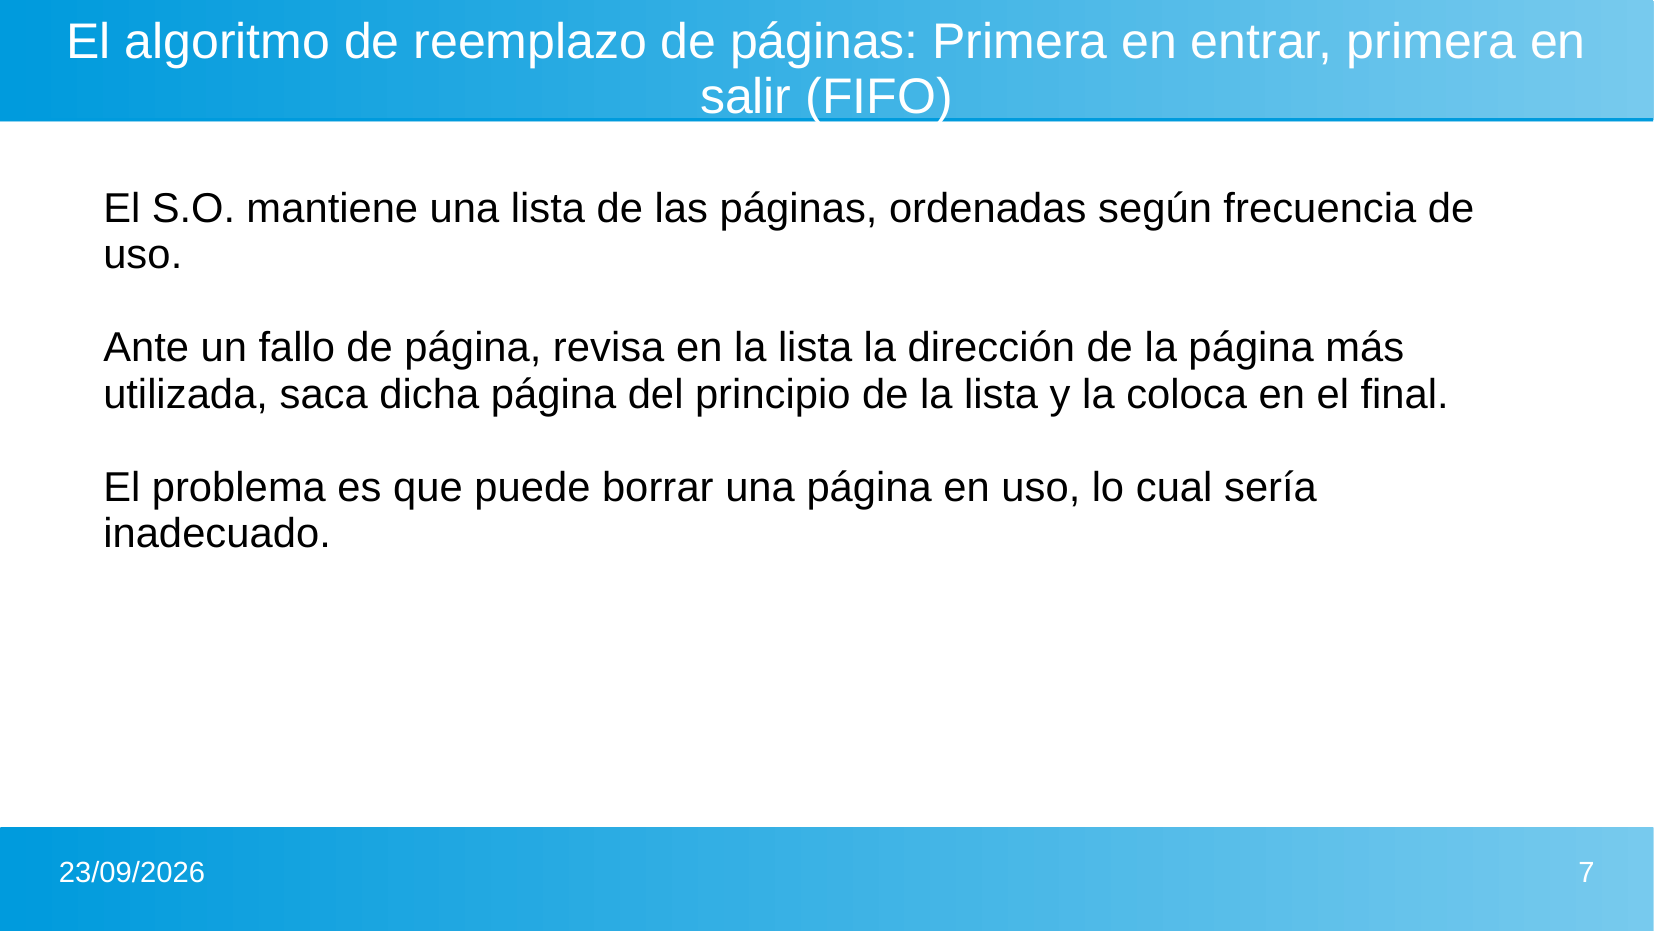

# El algoritmo de reemplazo de páginas: Primera en entrar, primera en salir (FIFO)
El S.O. mantiene una lista de las páginas, ordenadas según frecuencia de uso.
Ante un fallo de página, revisa en la lista la dirección de la página más utilizada, saca dicha página del principio de la lista y la coloca en el final.
El problema es que puede borrar una página en uso, lo cual sería inadecuado.
7